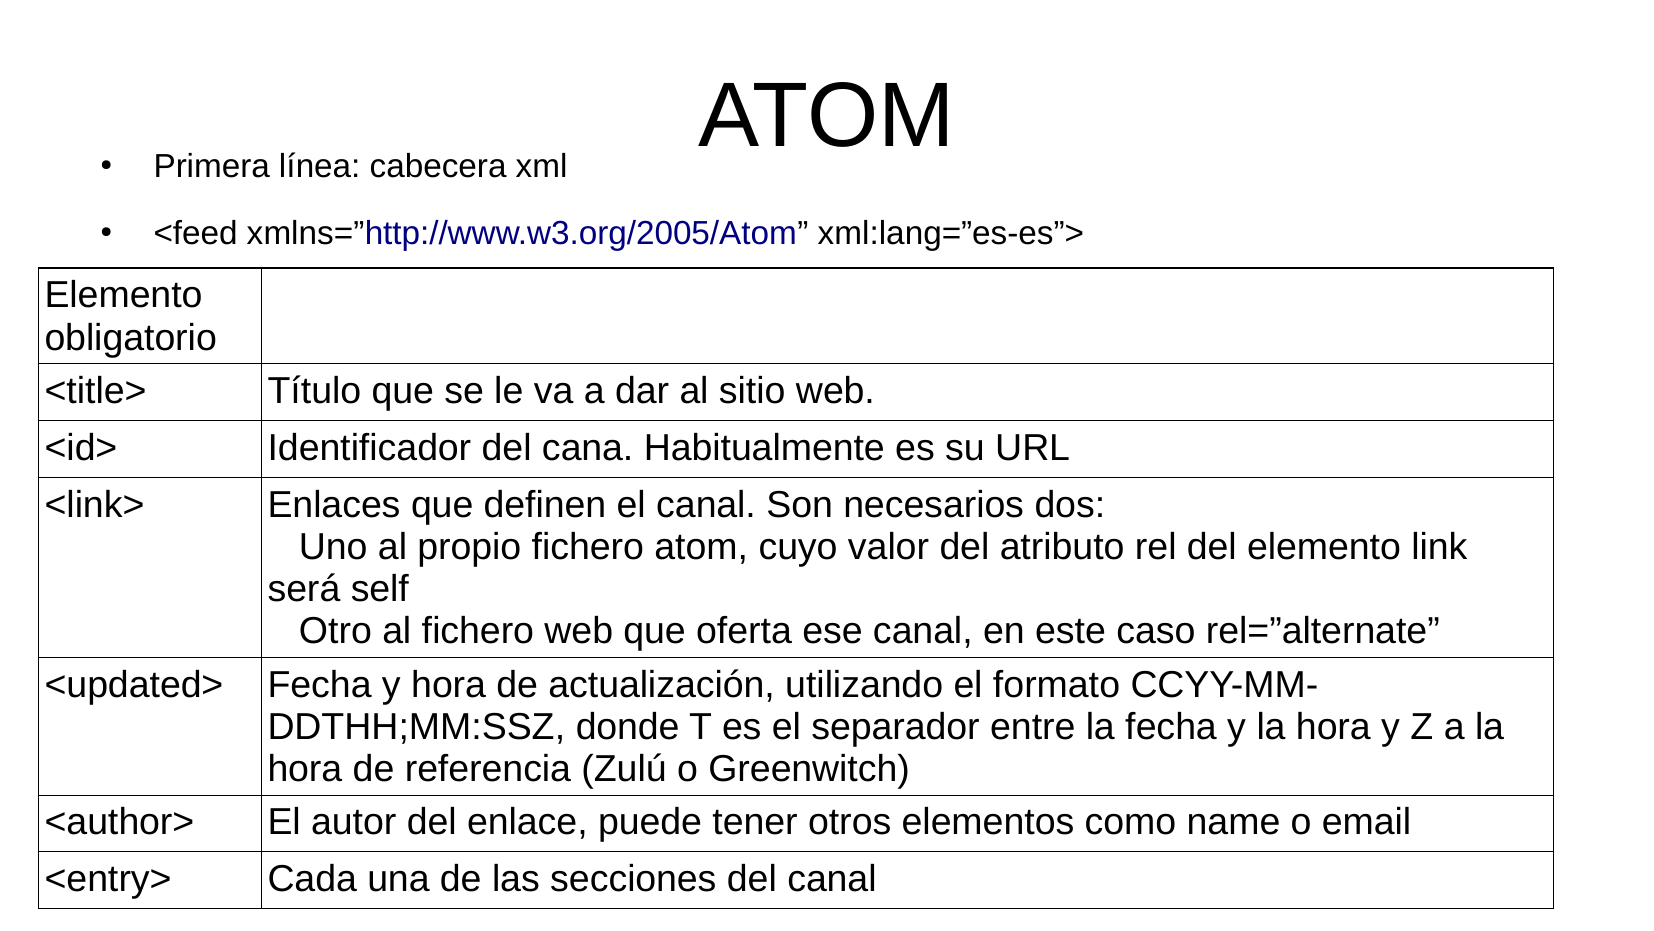

# ATOM
Primera línea: cabecera xml
<feed xmlns=”http://www.w3.org/2005/Atom” xml:lang=”es-es”>
| Elemento obligatorio | |
| --- | --- |
| <title> | Título que se le va a dar al sitio web. |
| <id> | Identificador del cana. Habitualmente es su URL |
| <link> | Enlaces que definen el canal. Son necesarios dos: Uno al propio fichero atom, cuyo valor del atributo rel del elemento link será self Otro al fichero web que oferta ese canal, en este caso rel=”alternate” |
| <updated> | Fecha y hora de actualización, utilizando el formato CCYY-MM-DDTHH;MM:SSZ, donde T es el separador entre la fecha y la hora y Z a la hora de referencia (Zulú o Greenwitch) |
| <author> | El autor del enlace, puede tener otros elementos como name o email |
| <entry> | Cada una de las secciones del canal |